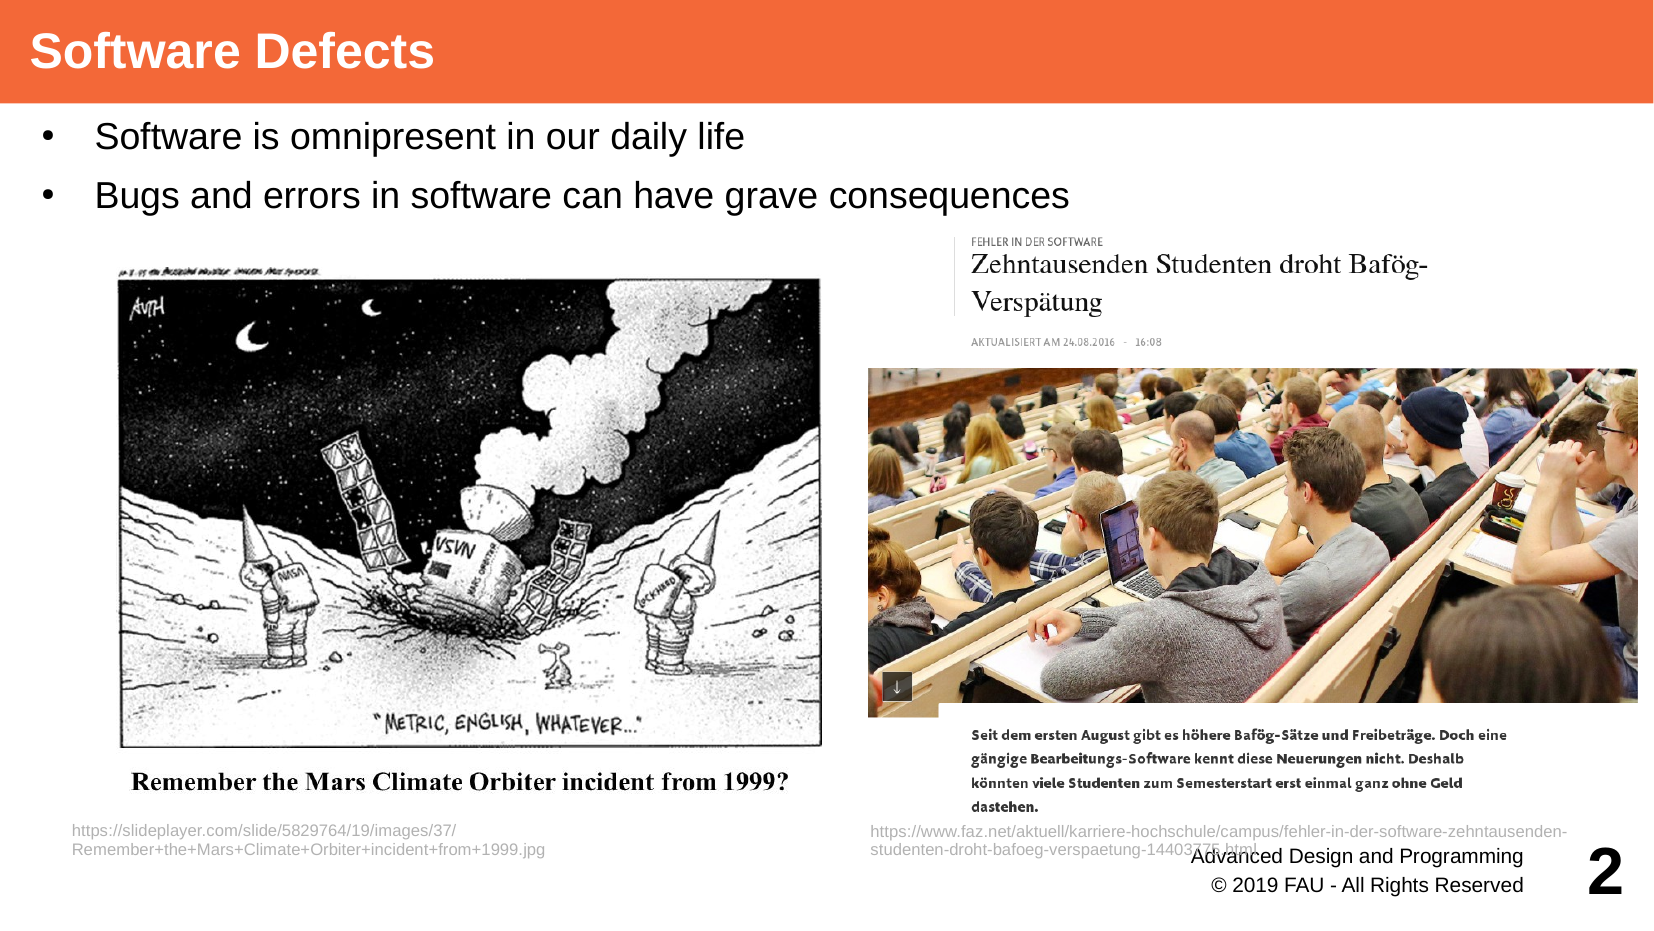

# Software Defects
Software is omnipresent in our daily life
Bugs and errors in software can have grave consequences
https://slideplayer.com/slide/5829764/19/images/37/Remember+the+Mars+Climate+Orbiter+incident+from+1999.jpg
https://www.faz.net/aktuell/karriere-hochschule/campus/fehler-in-der-software-zehntausenden-studenten-droht-bafoeg-verspaetung-14403775.html
Advanced Design and Programming
2
© 2019 FAU - All Rights Reserved